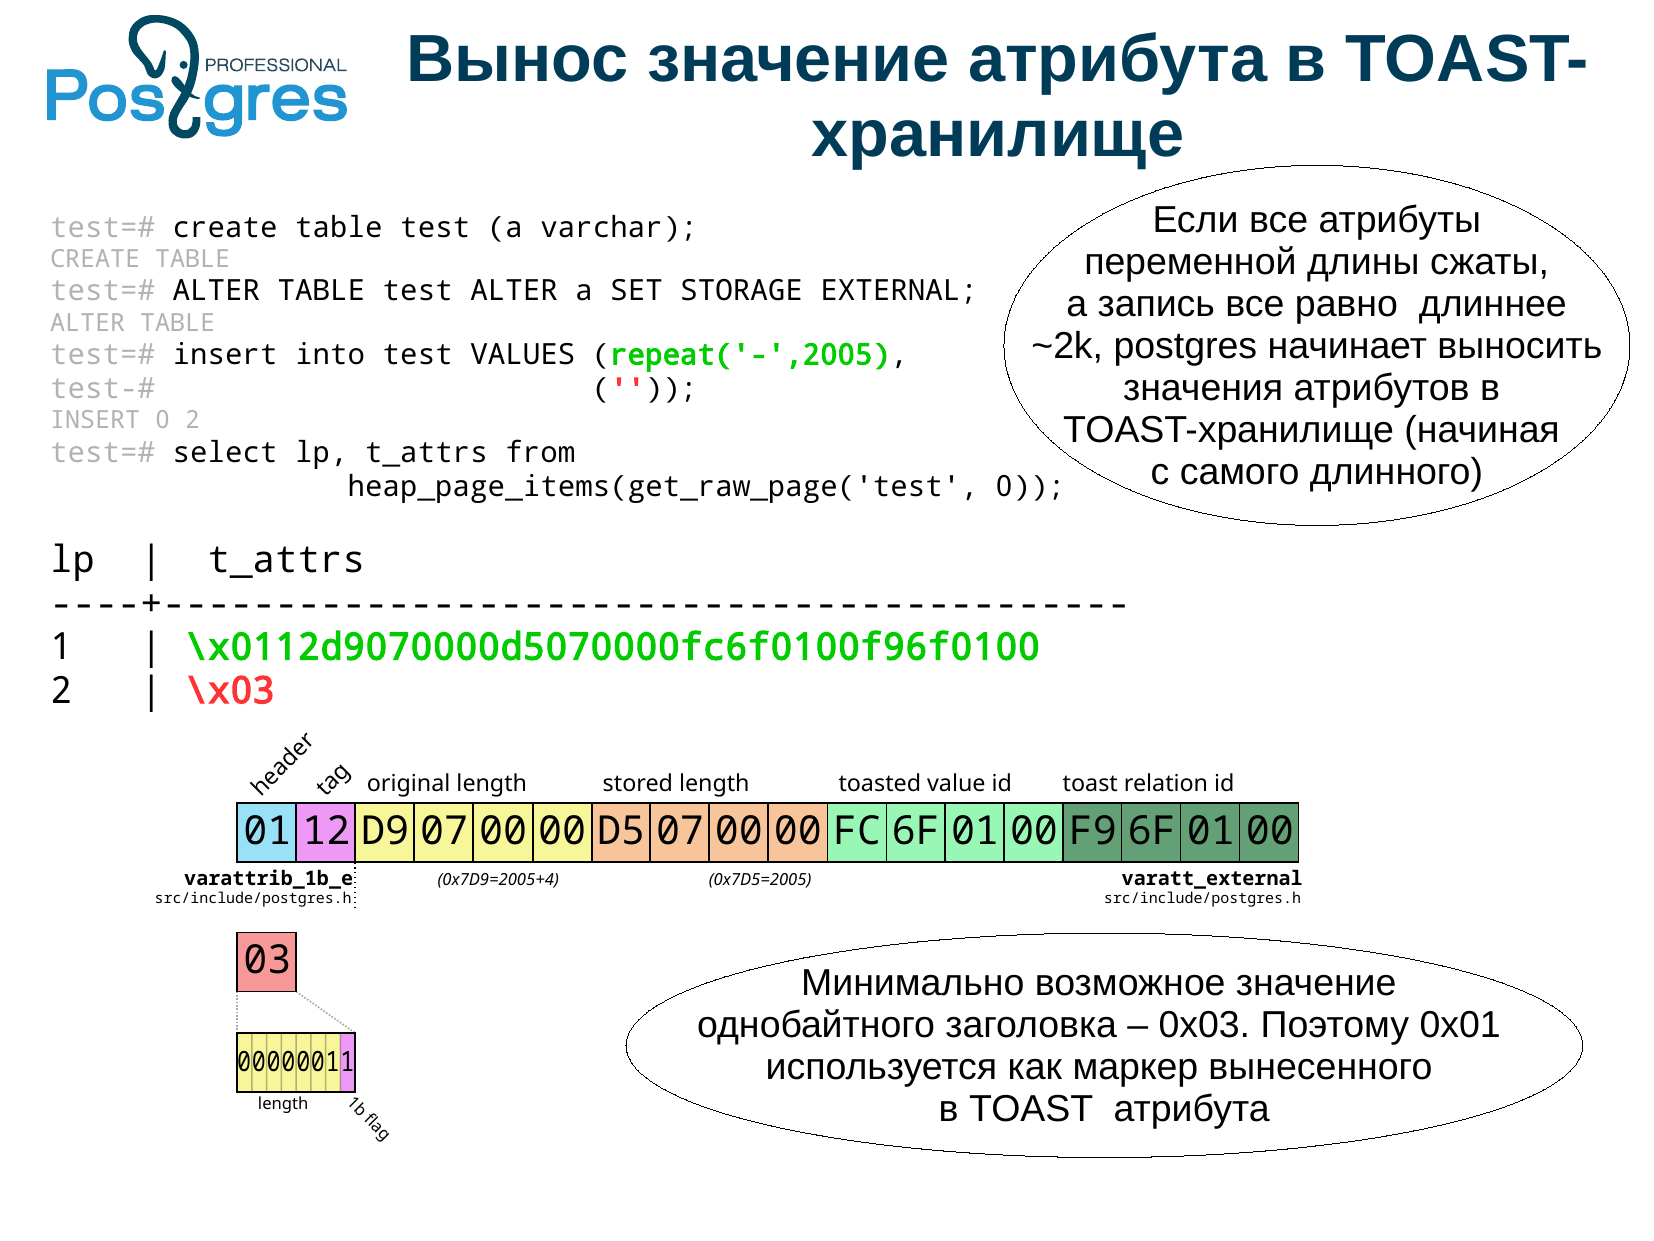

# Вынос значение атрибута в TOAST-хранилище
Если все атрибуты
переменной длины сжаты,
 а запись все равно длиннее
~2k, postgres начинает выносить
значения атрибутов в
TOAST-хранилище (начиная
с самого длинного)
test=# create table test (a varchar);
CREATE TABLE
test=# ALTER TABLE test ALTER a SET STORAGE EXTERNAL;
ALTER TABLE
test=# insert into test VALUES (repeat('-',2005),
test-# (''));
INSERT 0 2
test=# select lp, t_attrs from
 heap_page_items(get_raw_page('test', 0));
lp | t_attrs
----+-------------------------------------------
1 | \x0112d9070000d5070000fc6f0100f96f0100
2 | \x03
Минимально возможное значение
однобайтного заголовка – 0x03. Поэтому 0x01
используется как маркер вынесенного
в TOAST атрибута